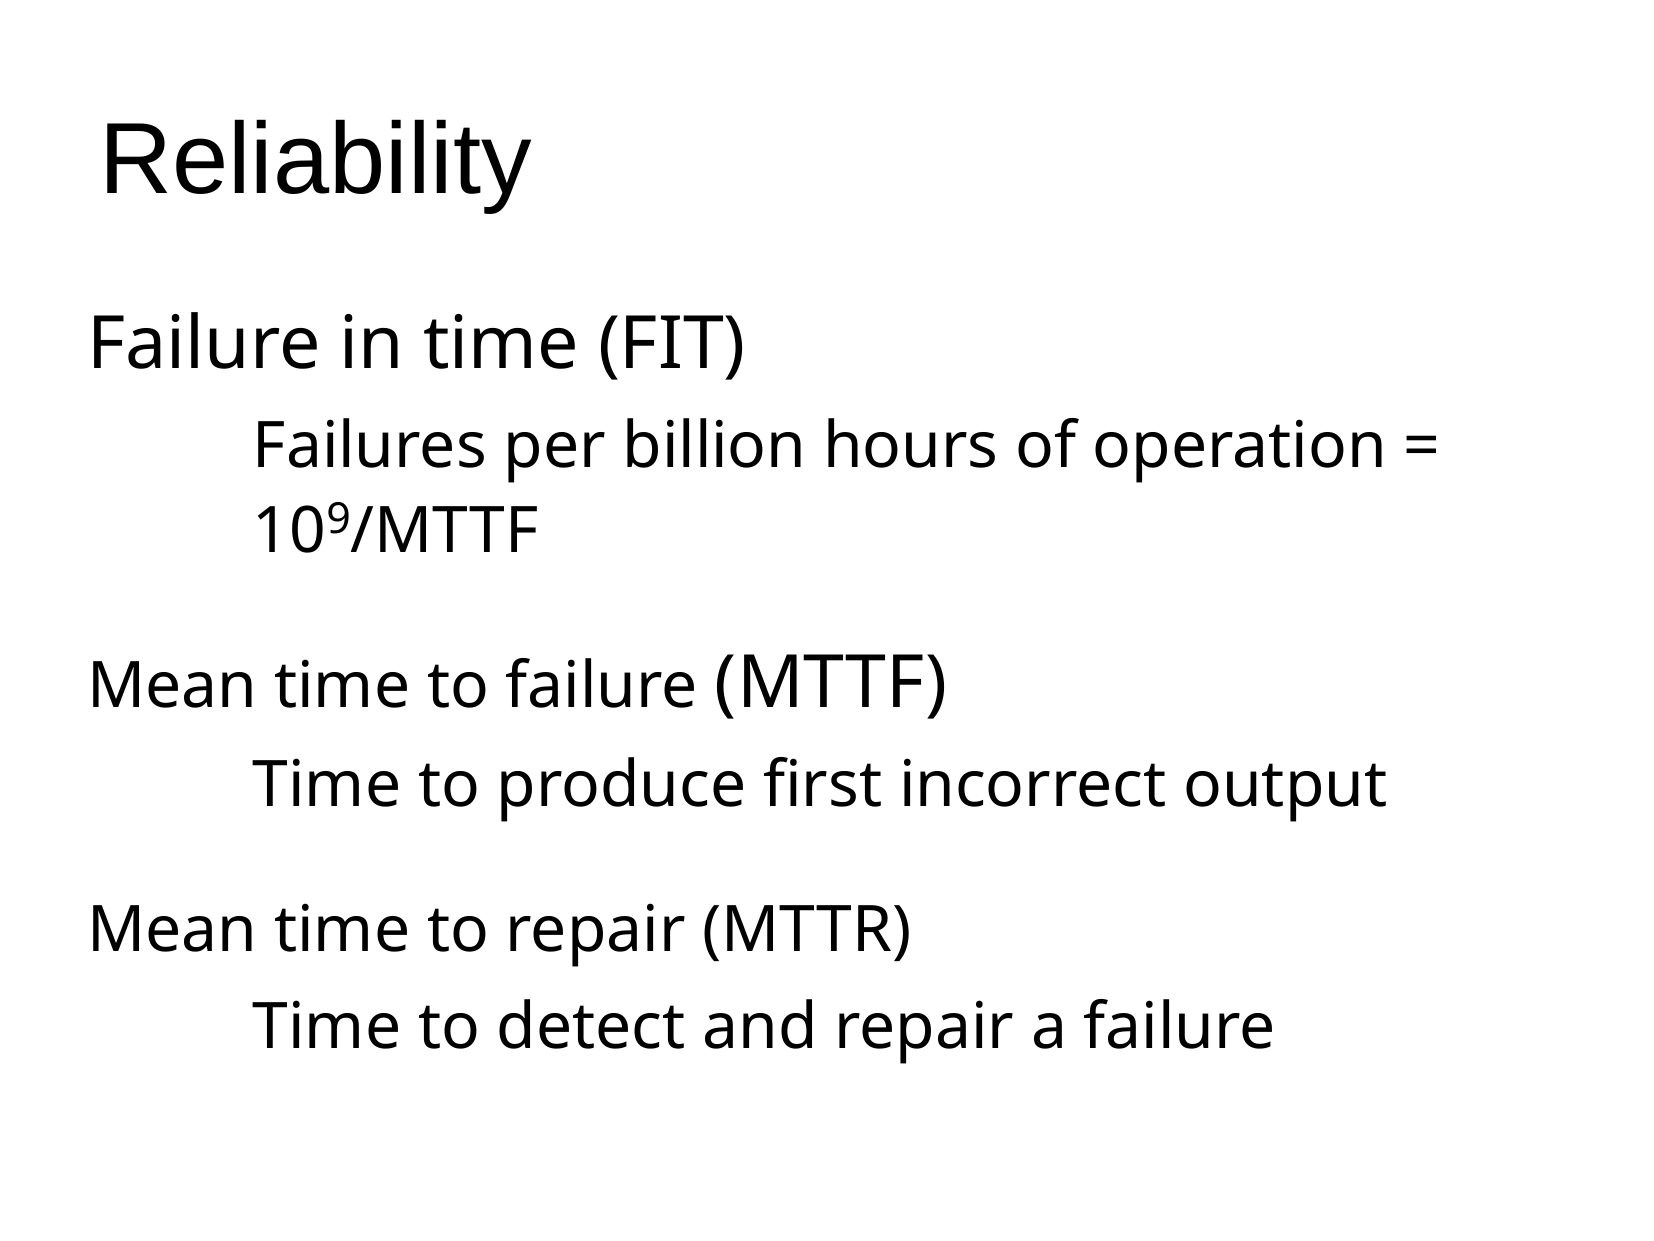

# Reliability
Failure in time (FIT)
Failures per billion hours of operation = 109/MTTF
Mean time to failure (MTTF)
Time to produce first incorrect output
Mean time to repair (MTTR)
Time to detect and repair a failure